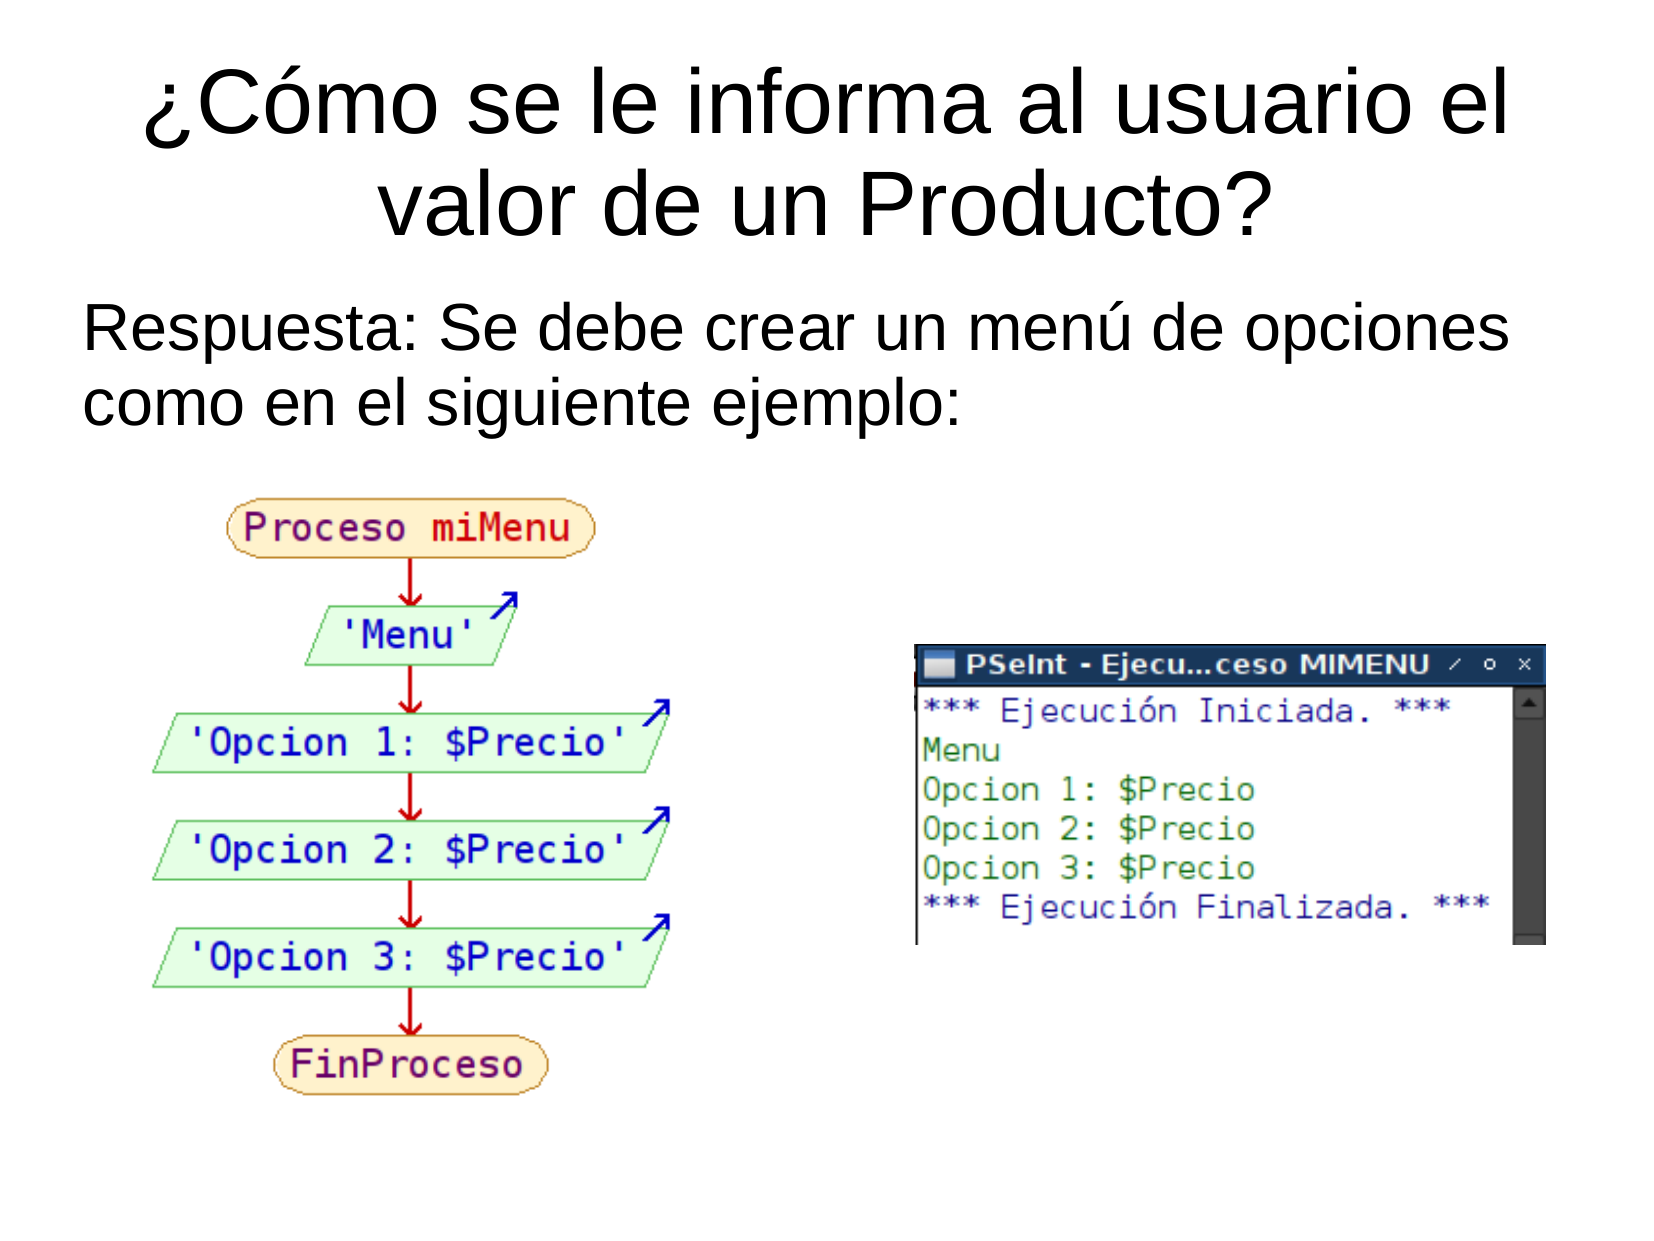

# ¿Cómo se le informa al usuario el valor de un Producto?
Respuesta: Se debe crear un menú de opciones como en el siguiente ejemplo: